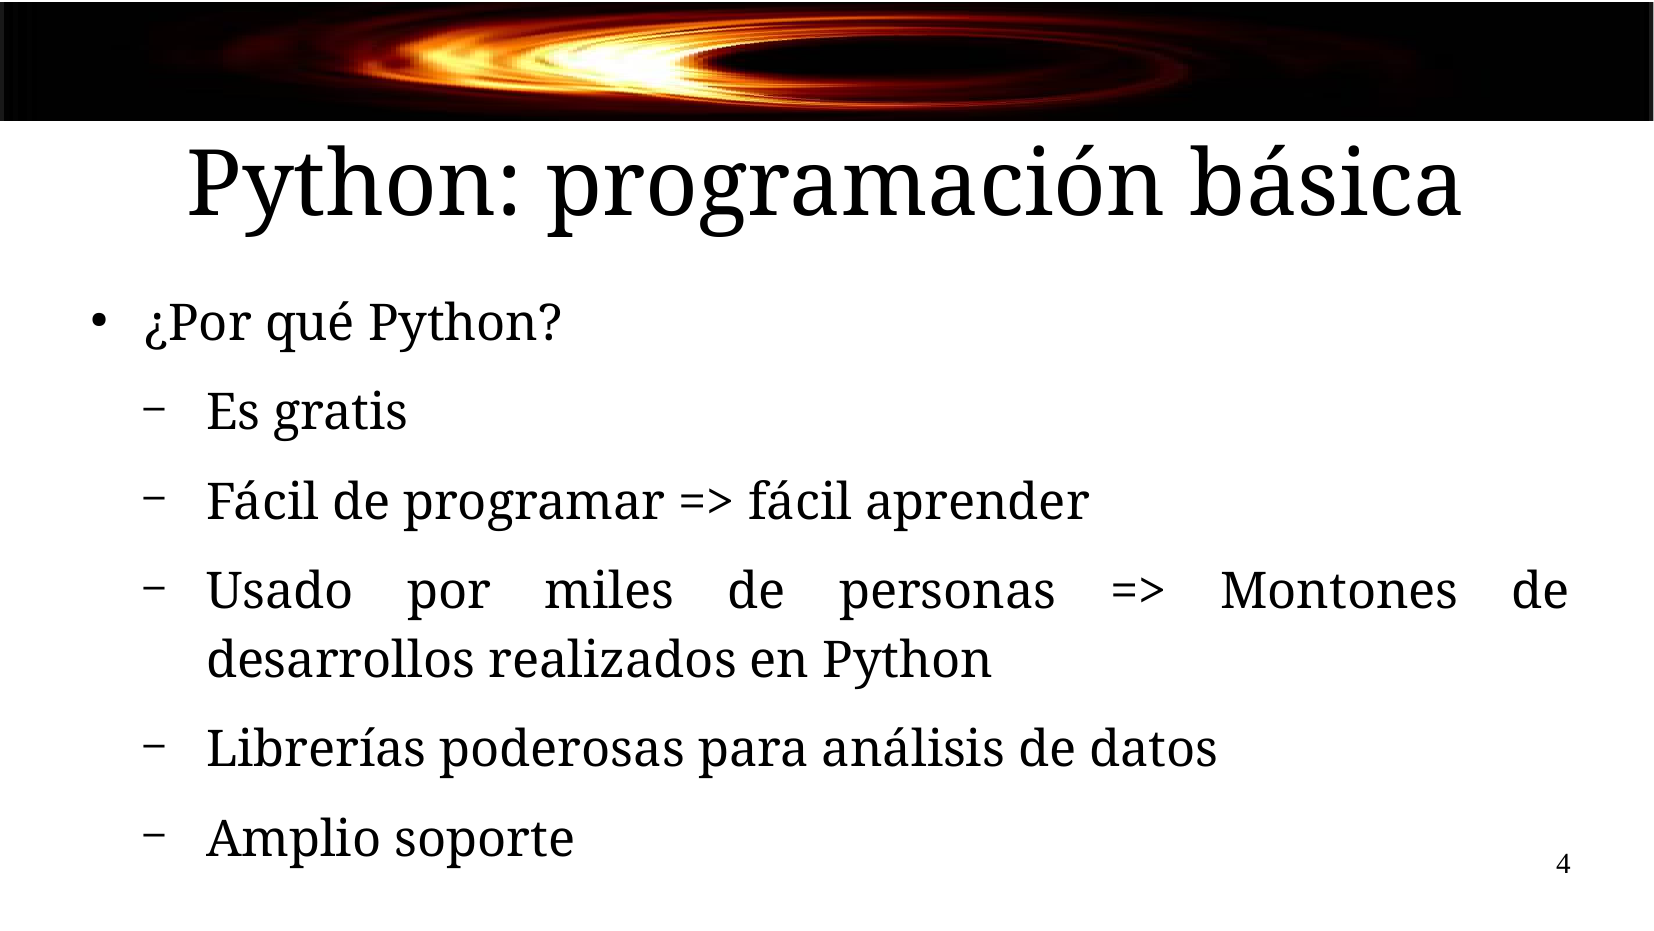

# Python: programación básica
¿Por qué Python?
Es gratis
Fácil de programar => fácil aprender
Usado por miles de personas => Montones de desarrollos realizados en Python
Librerías poderosas para análisis de datos
Amplio soporte
4